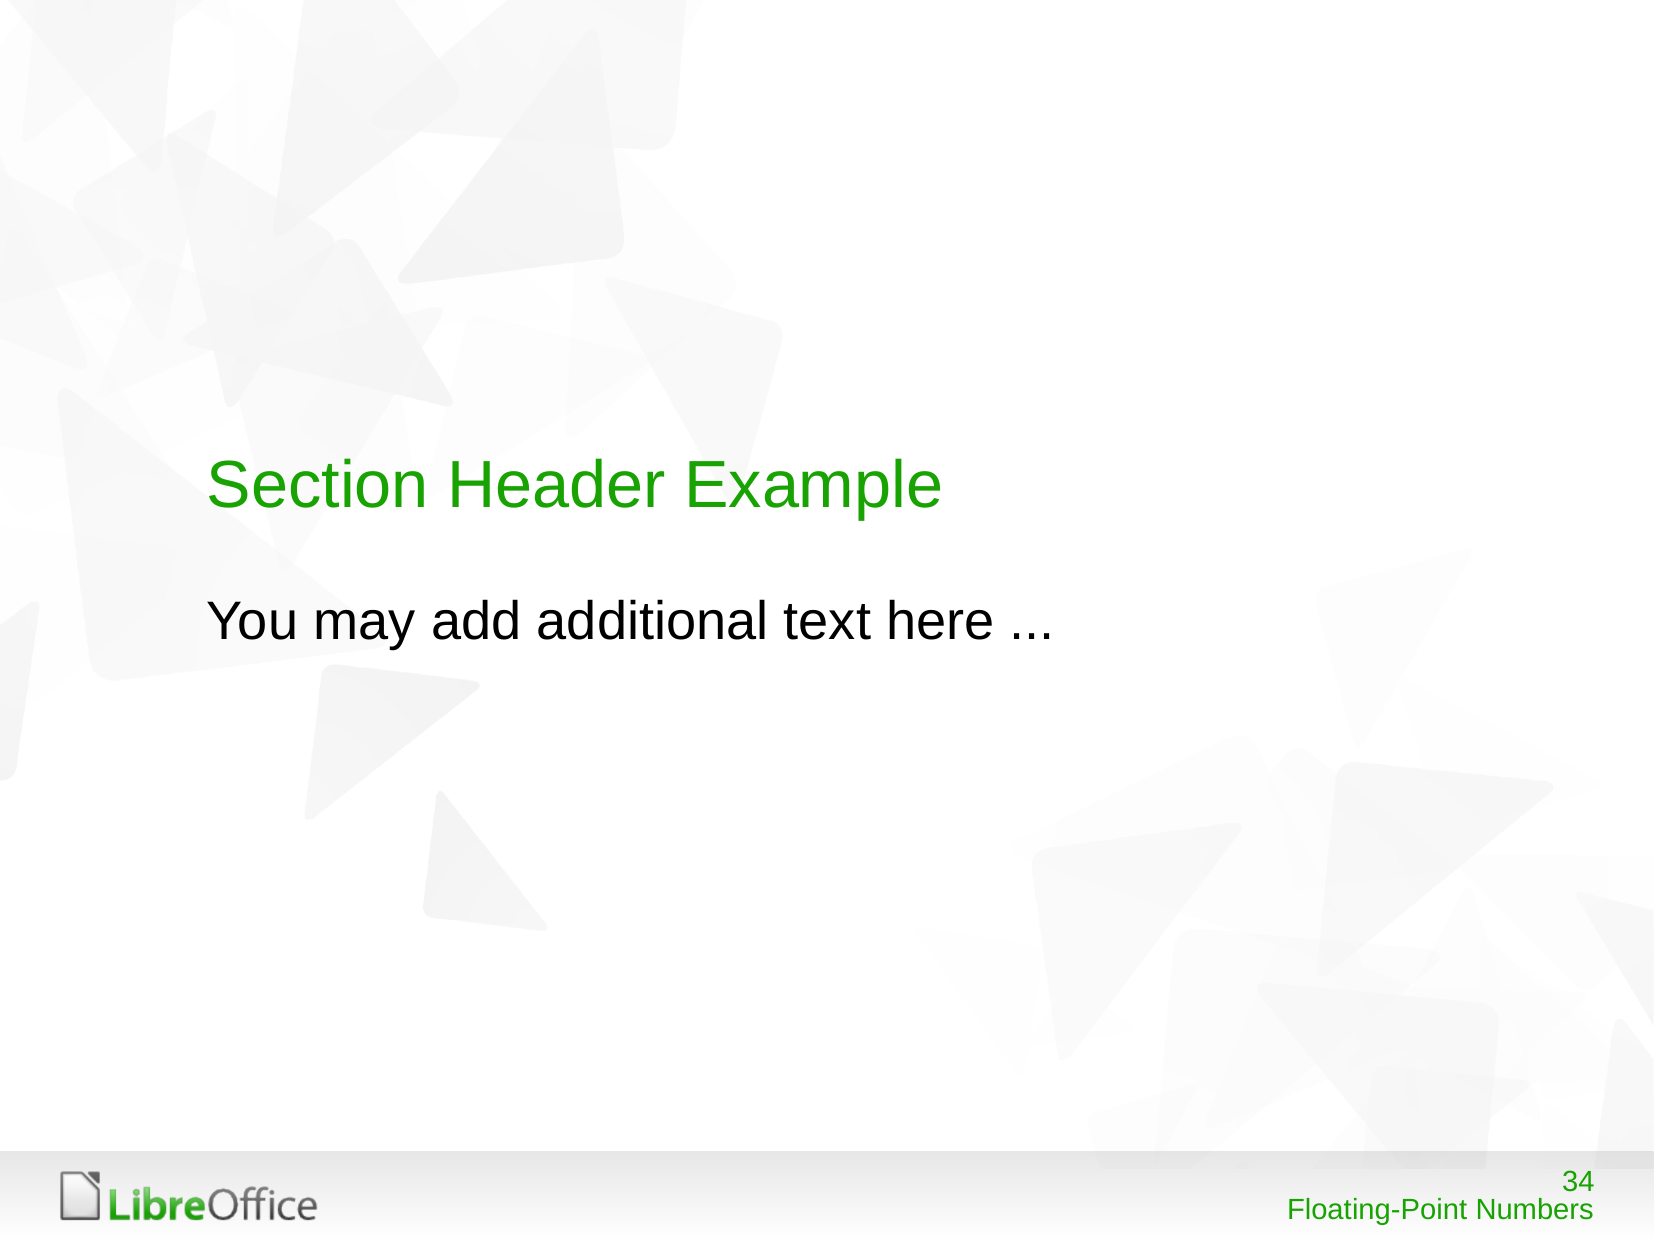

# Section Header Example
You may add additional text here ...
34
Floating-Point Numbers